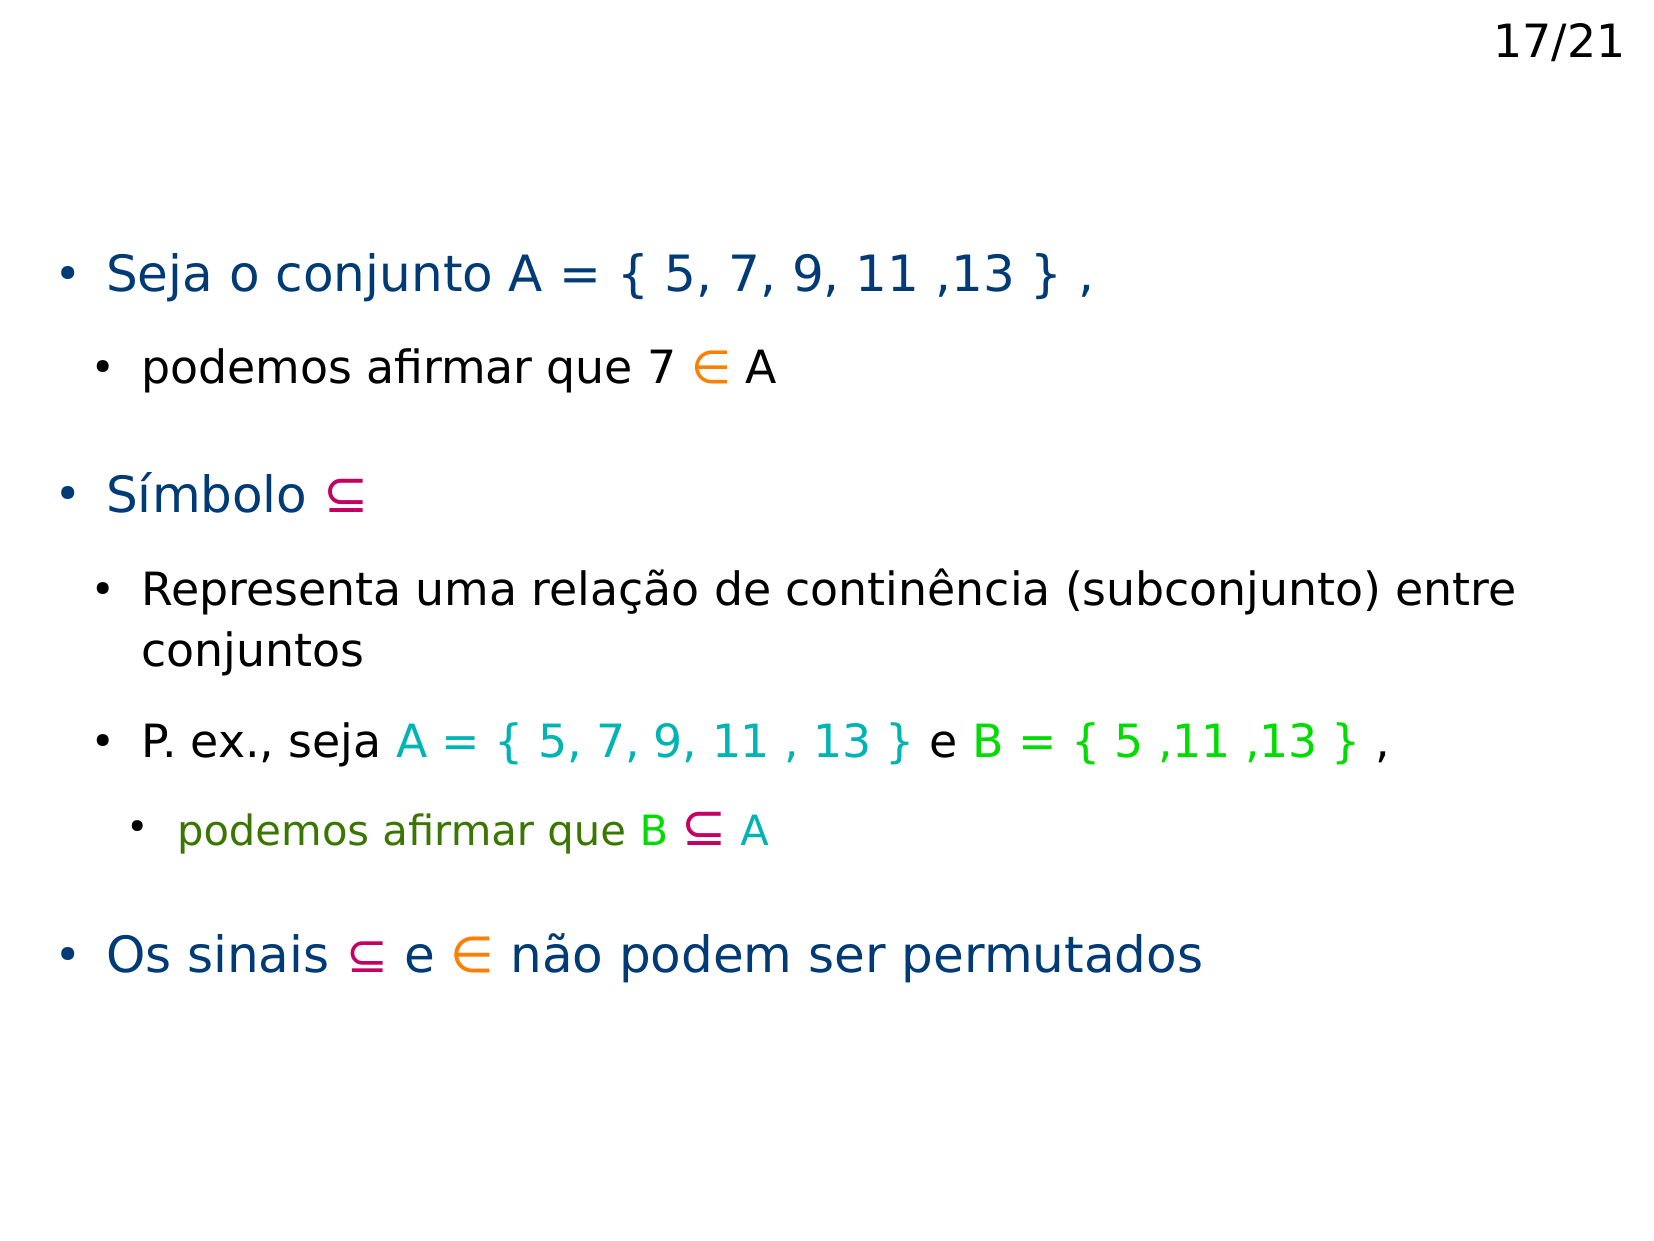

17
#
Seja o conjunto A = { 5, 7, 9, 11 ,13 } ,
podemos afirmar que 7 ∈ A
Símbolo ⊆
Representa uma relação de continência (subconjunto) entre conjuntos
P. ex., seja A = { 5, 7, 9, 11 , 13 } e B = { 5 ,11 ,13 } ,
podemos afirmar que B ⊆ A
Os sinais ⊆ e ∈ não podem ser permutados